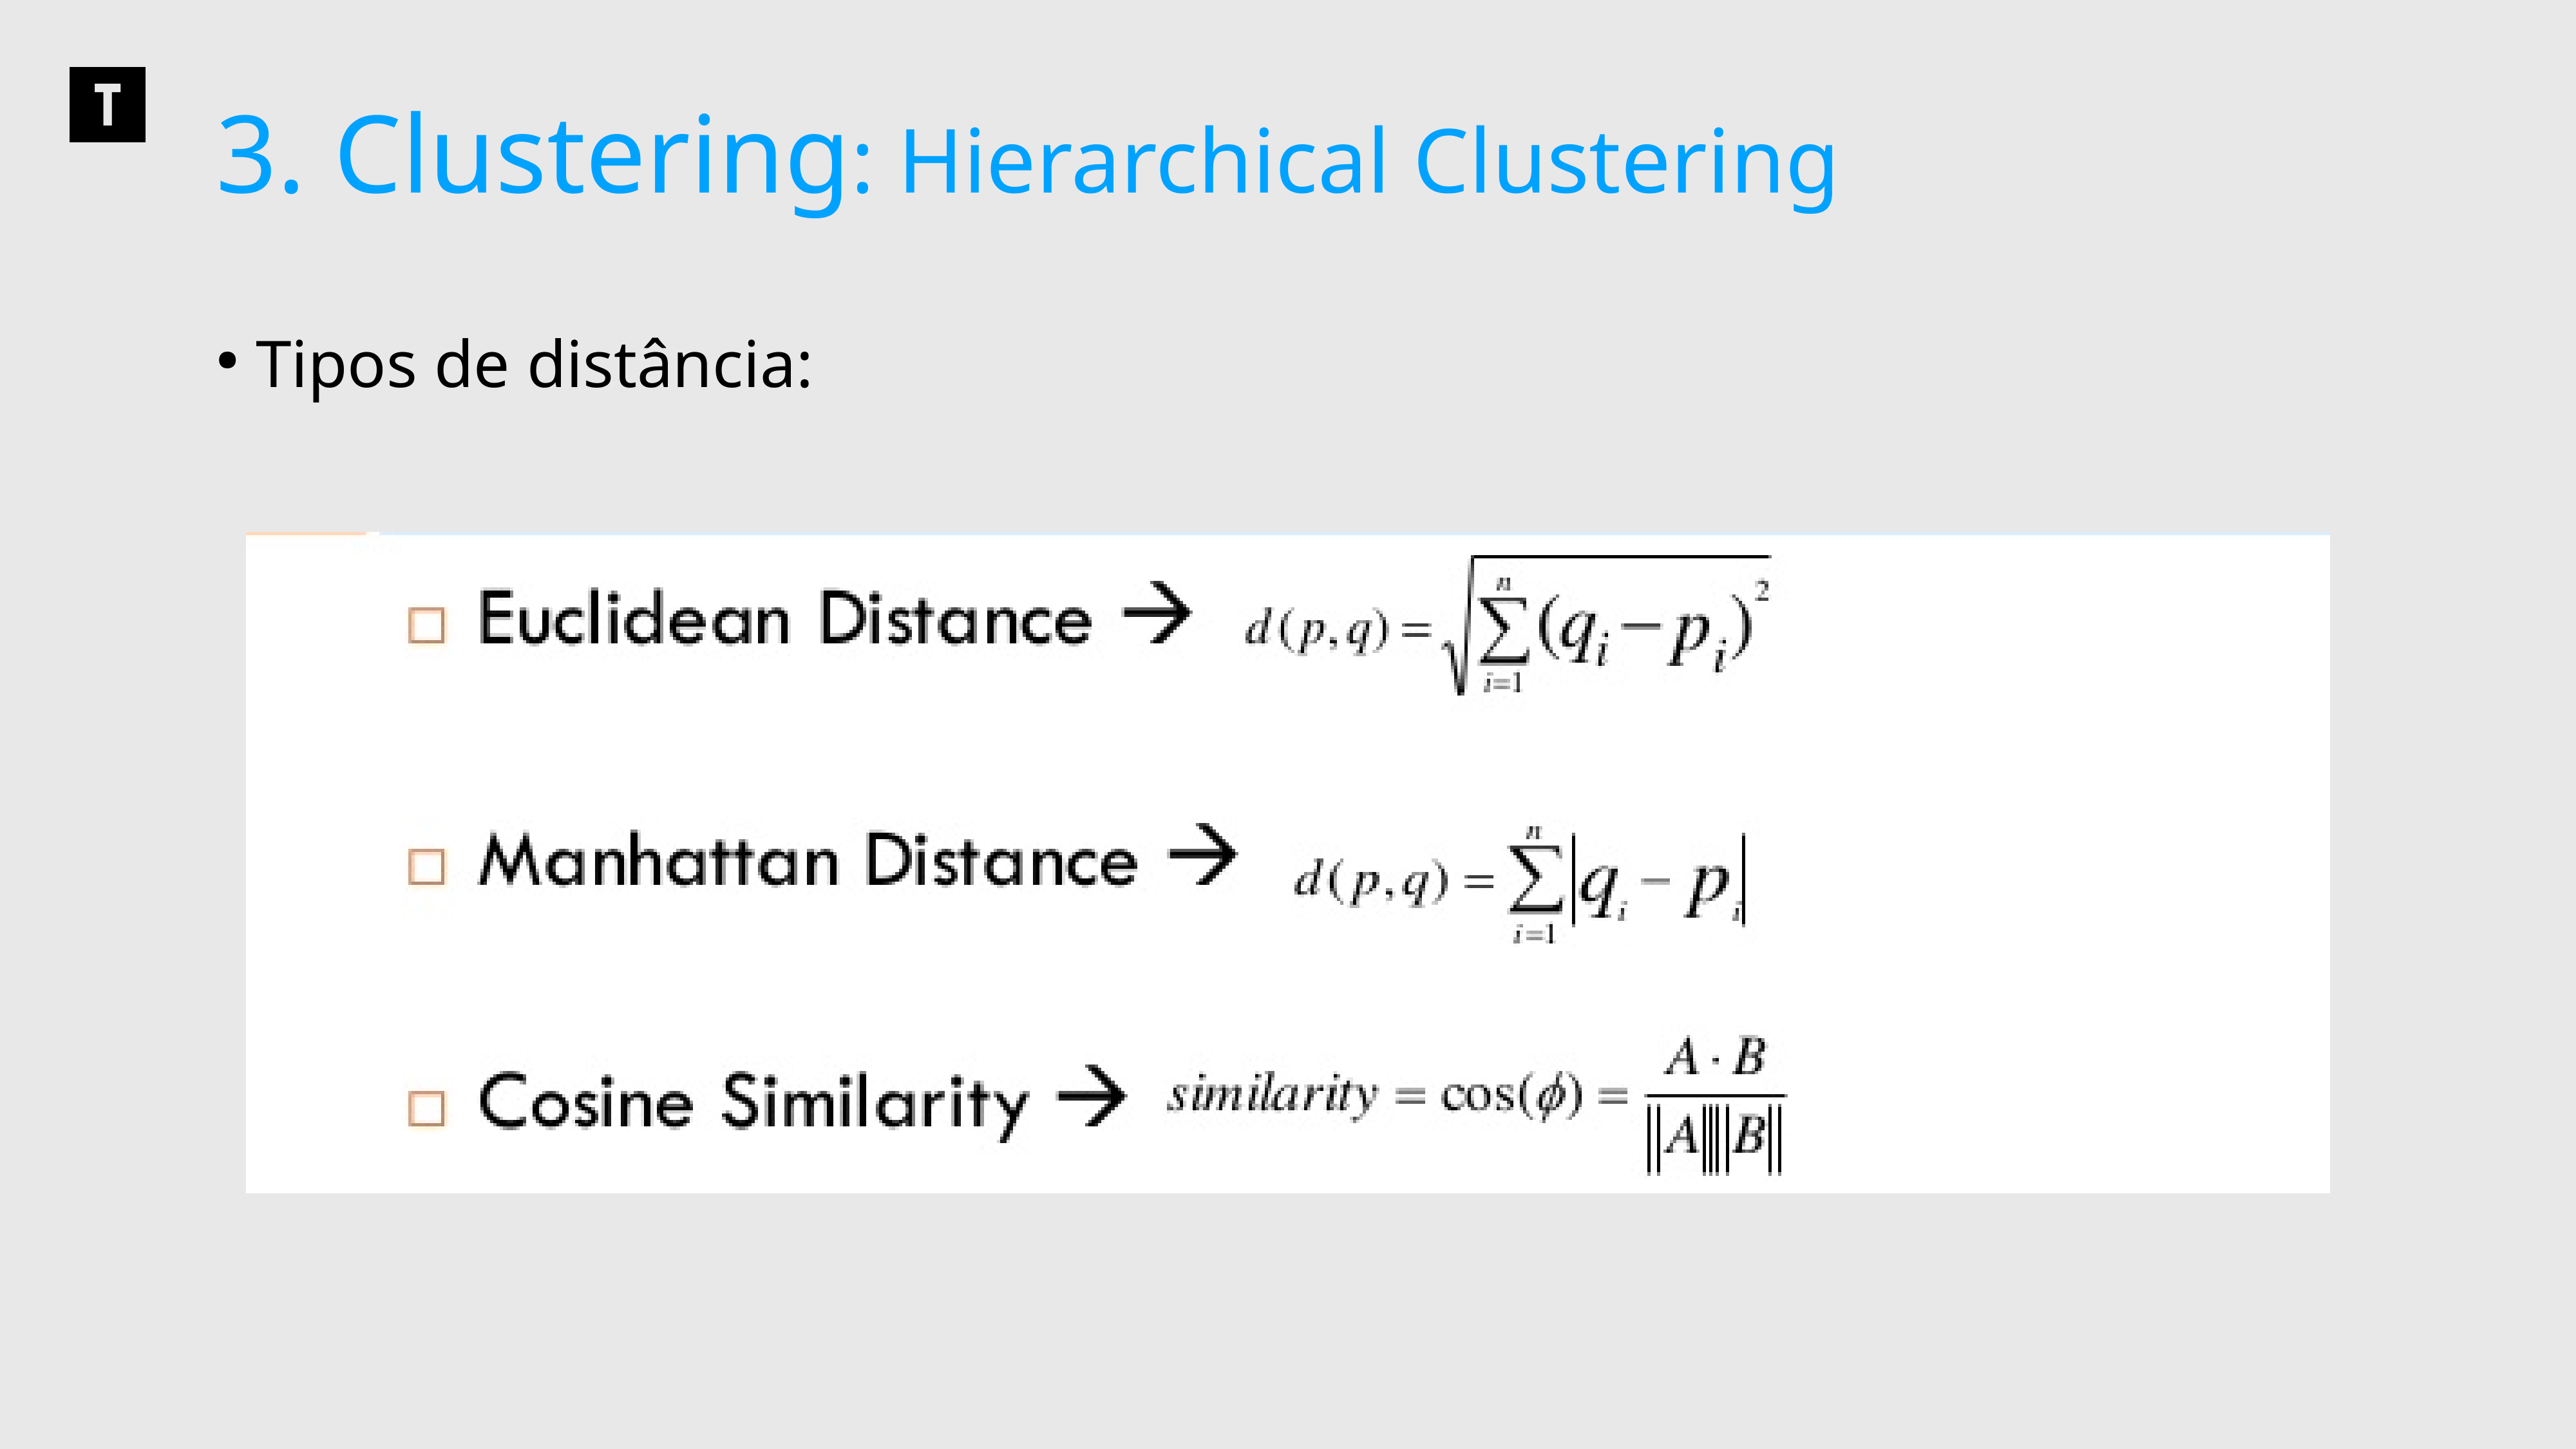

3. Clustering: Hierarchical Clustering
 Tipos de distância: